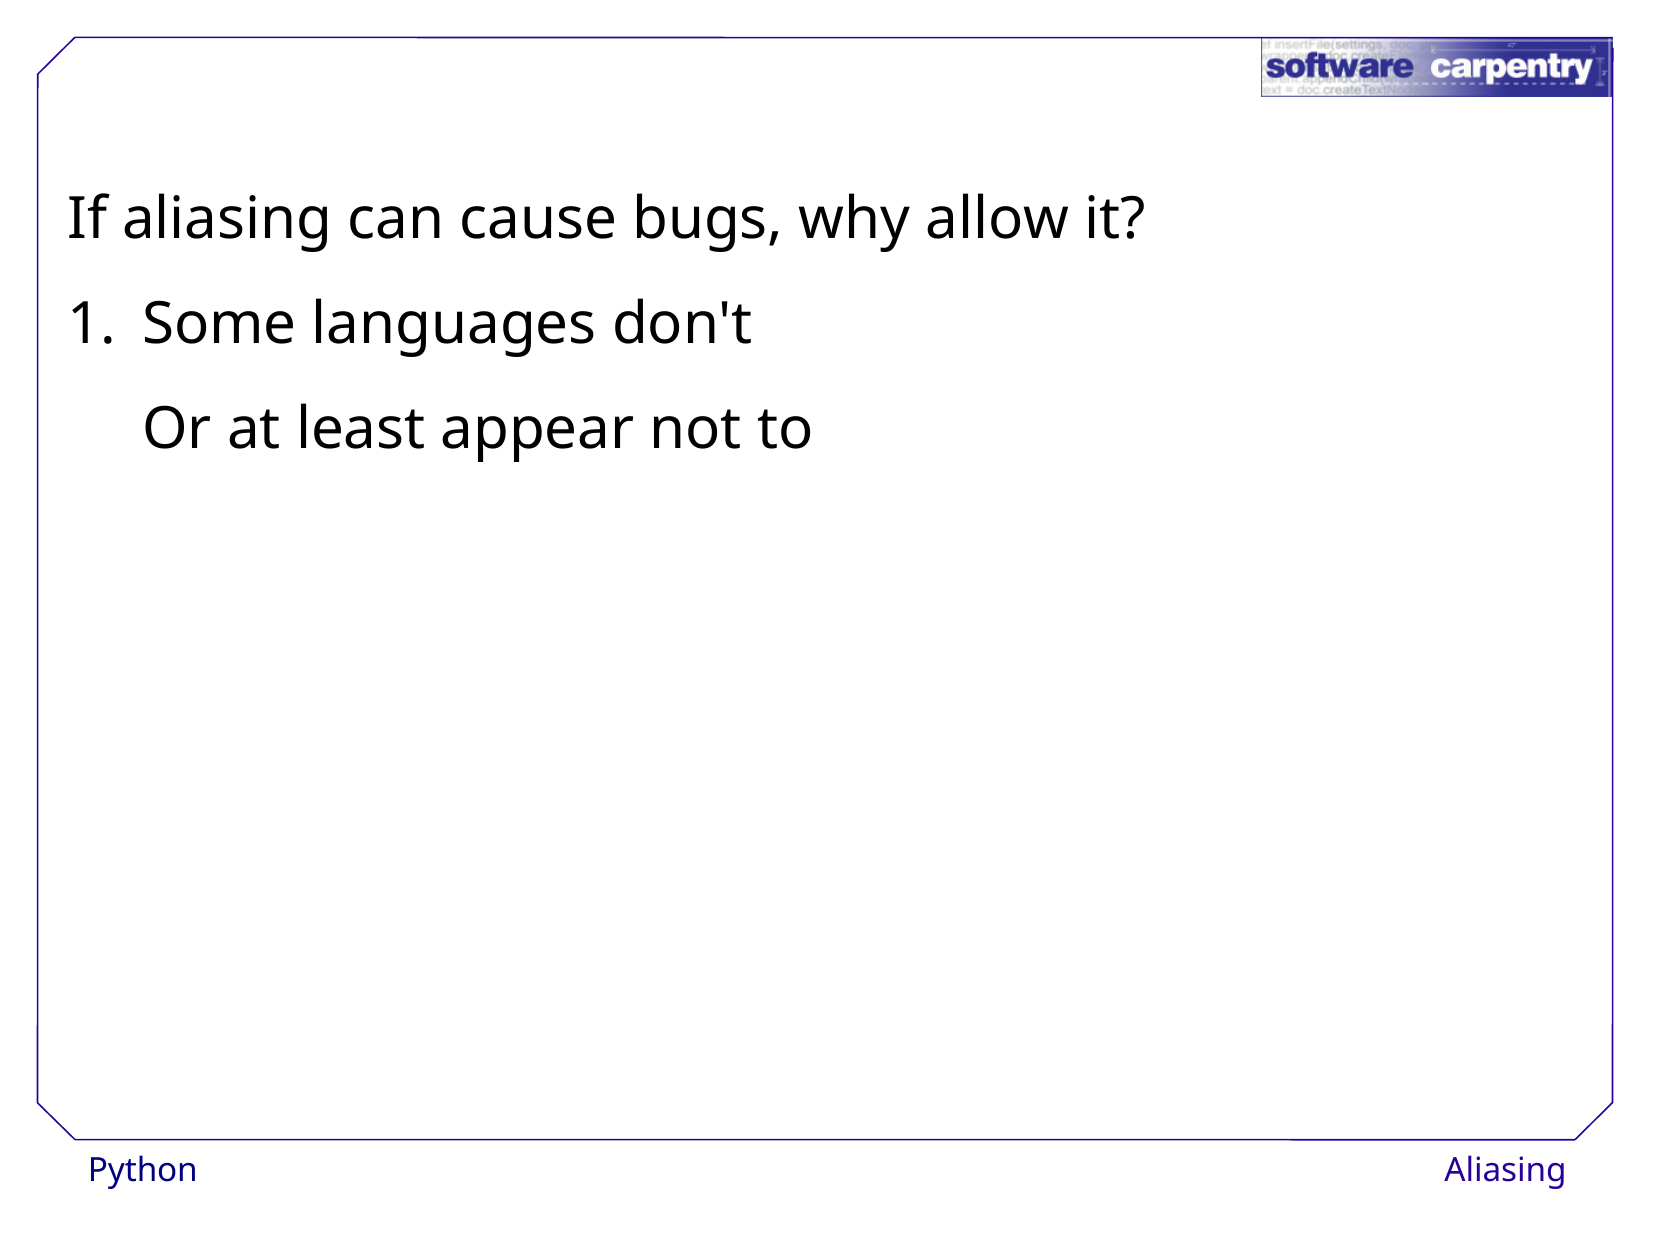

If aliasing can cause bugs, why allow it?
Some languages don't
	Or at least appear not to